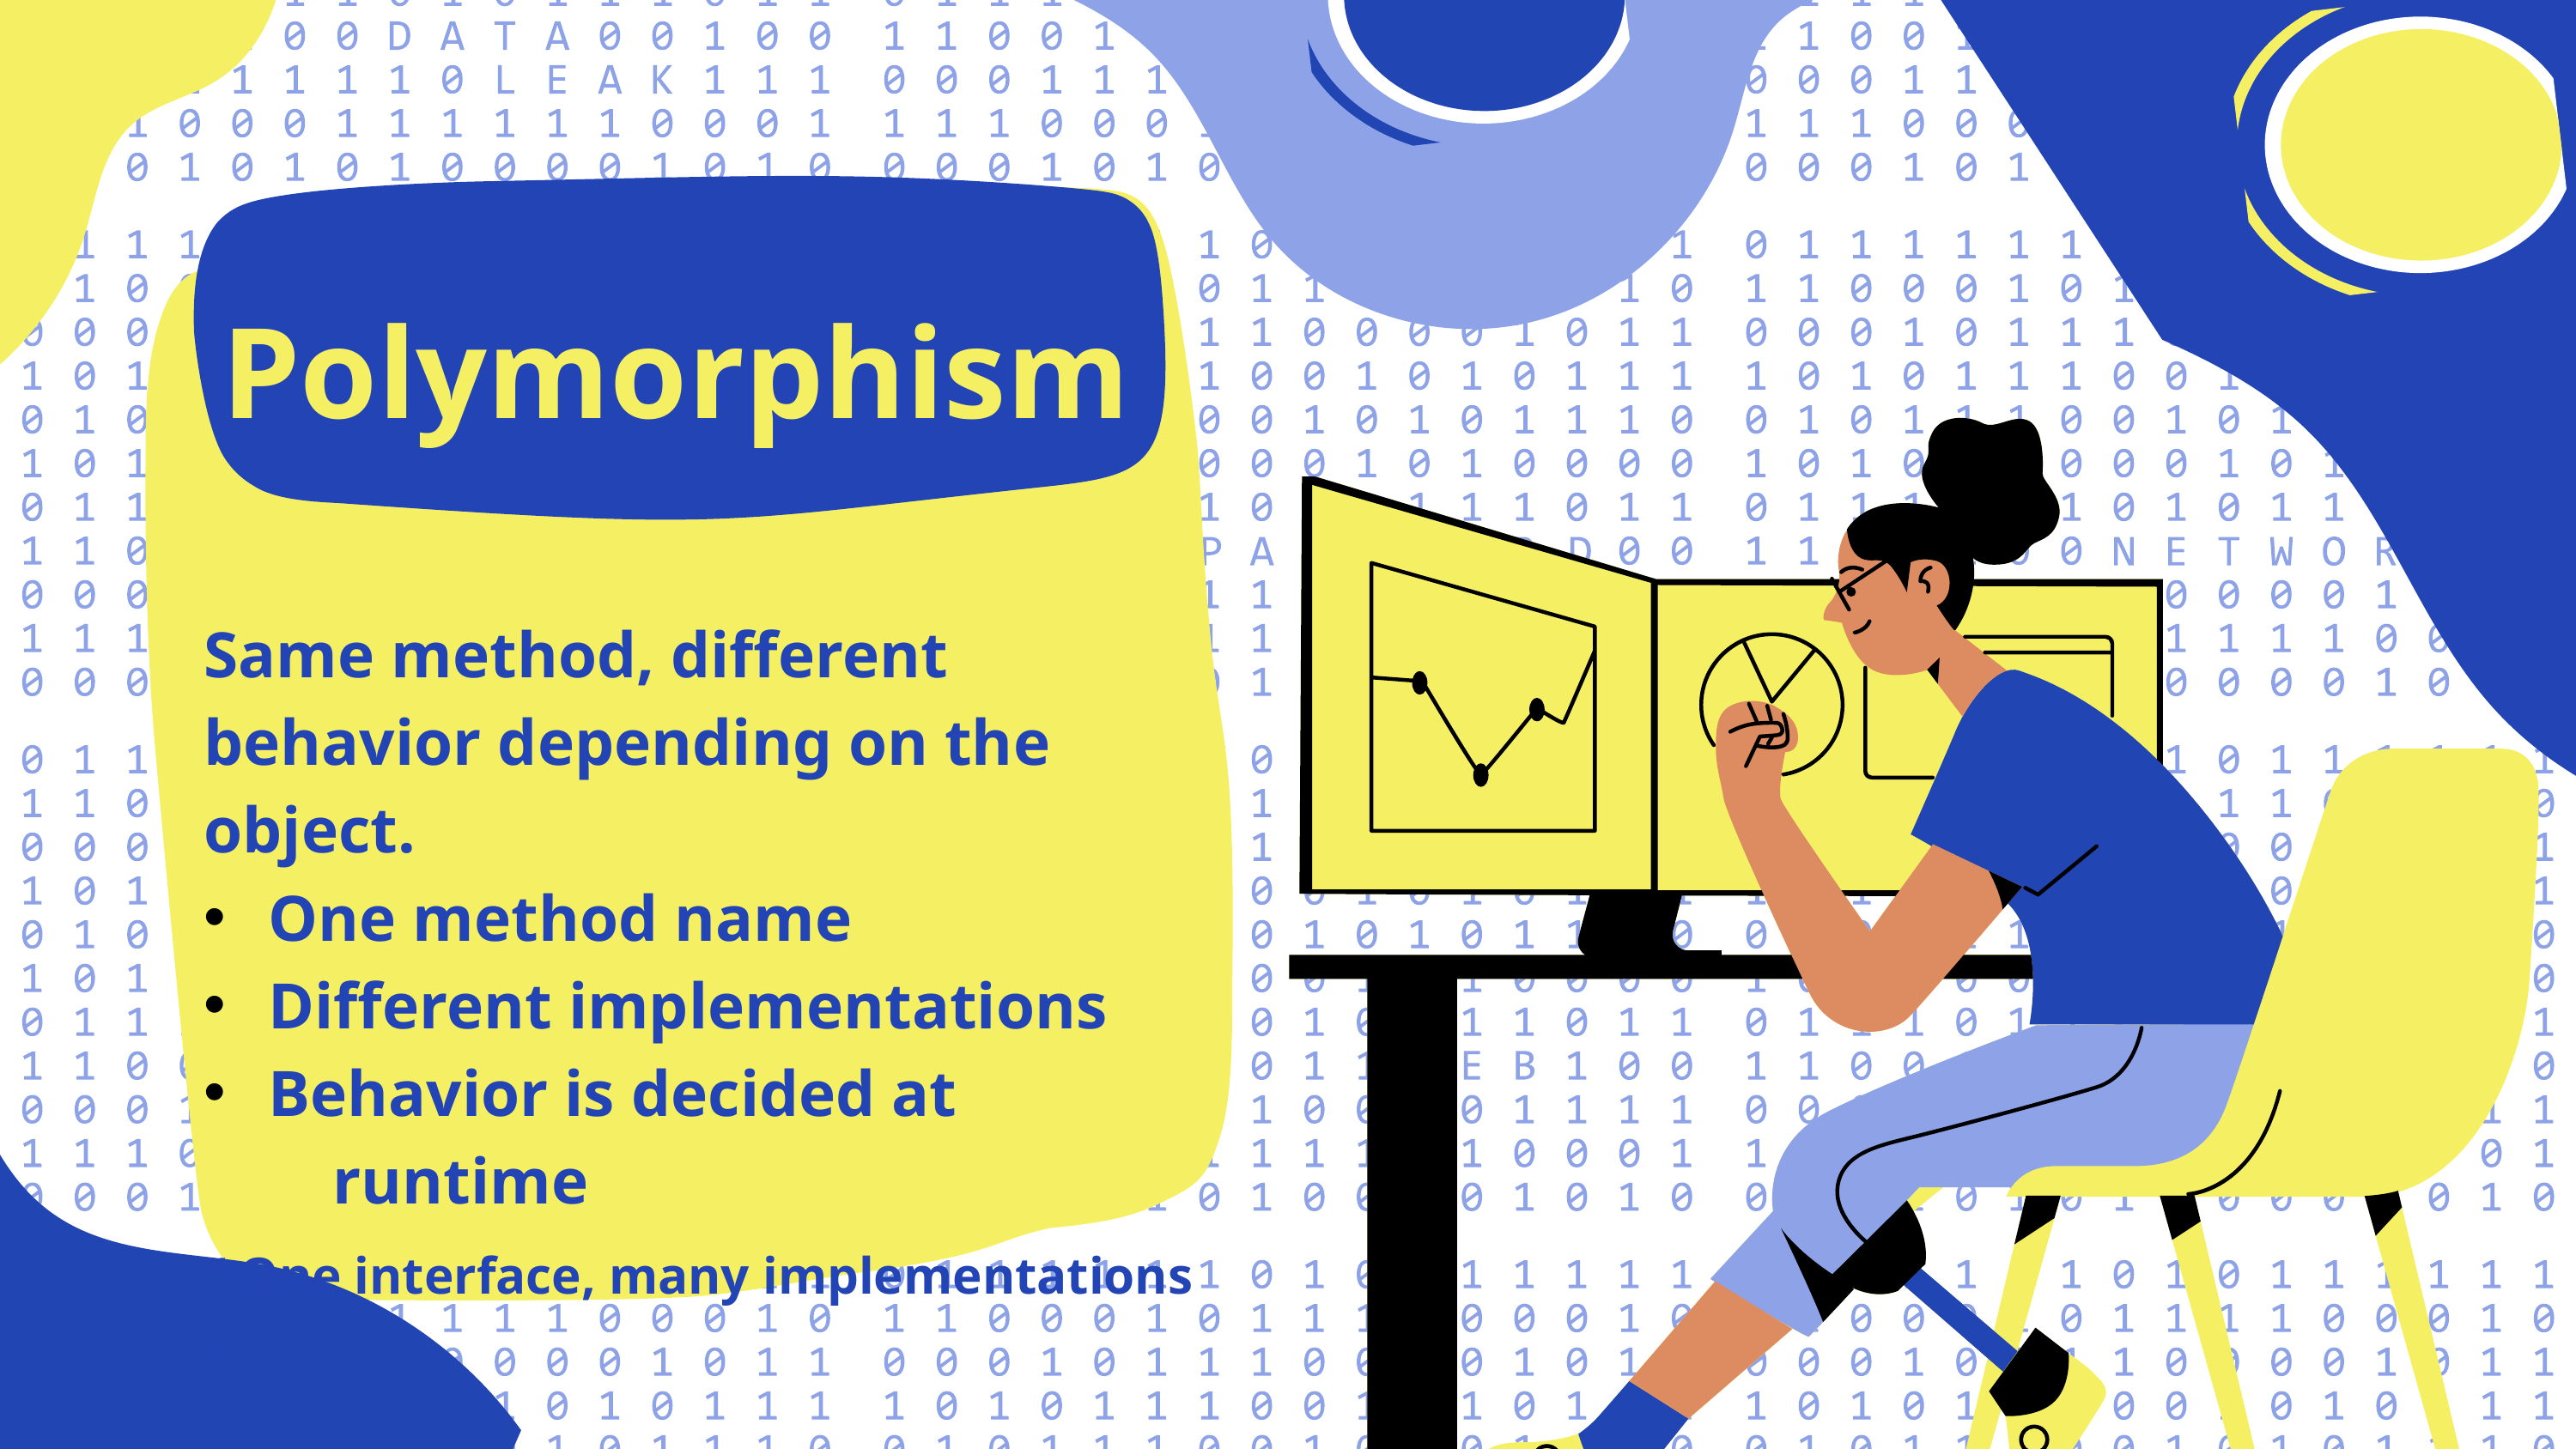

Polymorphism
Same method, different behavior depending on the object.
One method name
Different implementations
Behavior is decided at runtime
“ One interface, many implementations ”